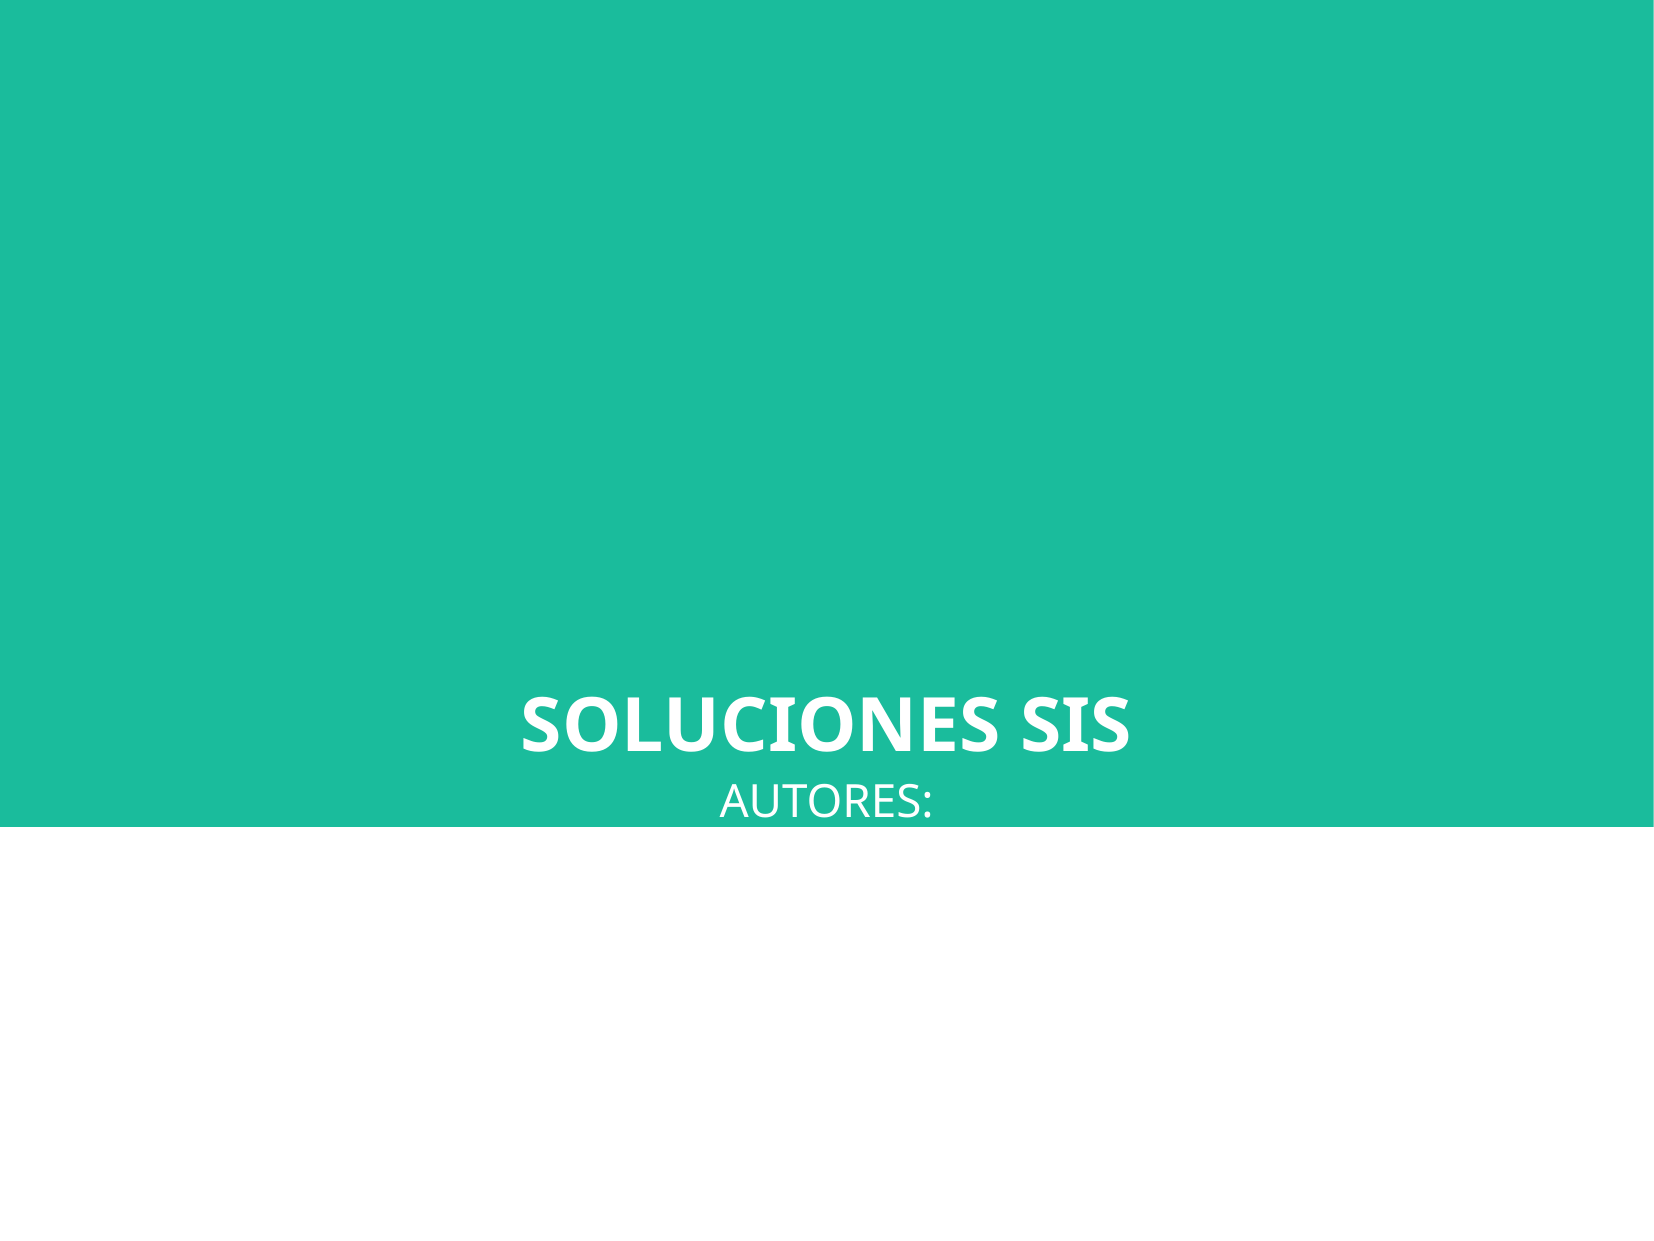

# SOLUCIONES SIS
AUTORES:
JUAN R.
JAIME J. PARRAGA GANCHOZO
JORGE M. VERA ZAMBRANO
LEYDI T. ZAMBRANO MENDOZA
CRISTHIAN A. ZAMBRANO ZAMBRANO